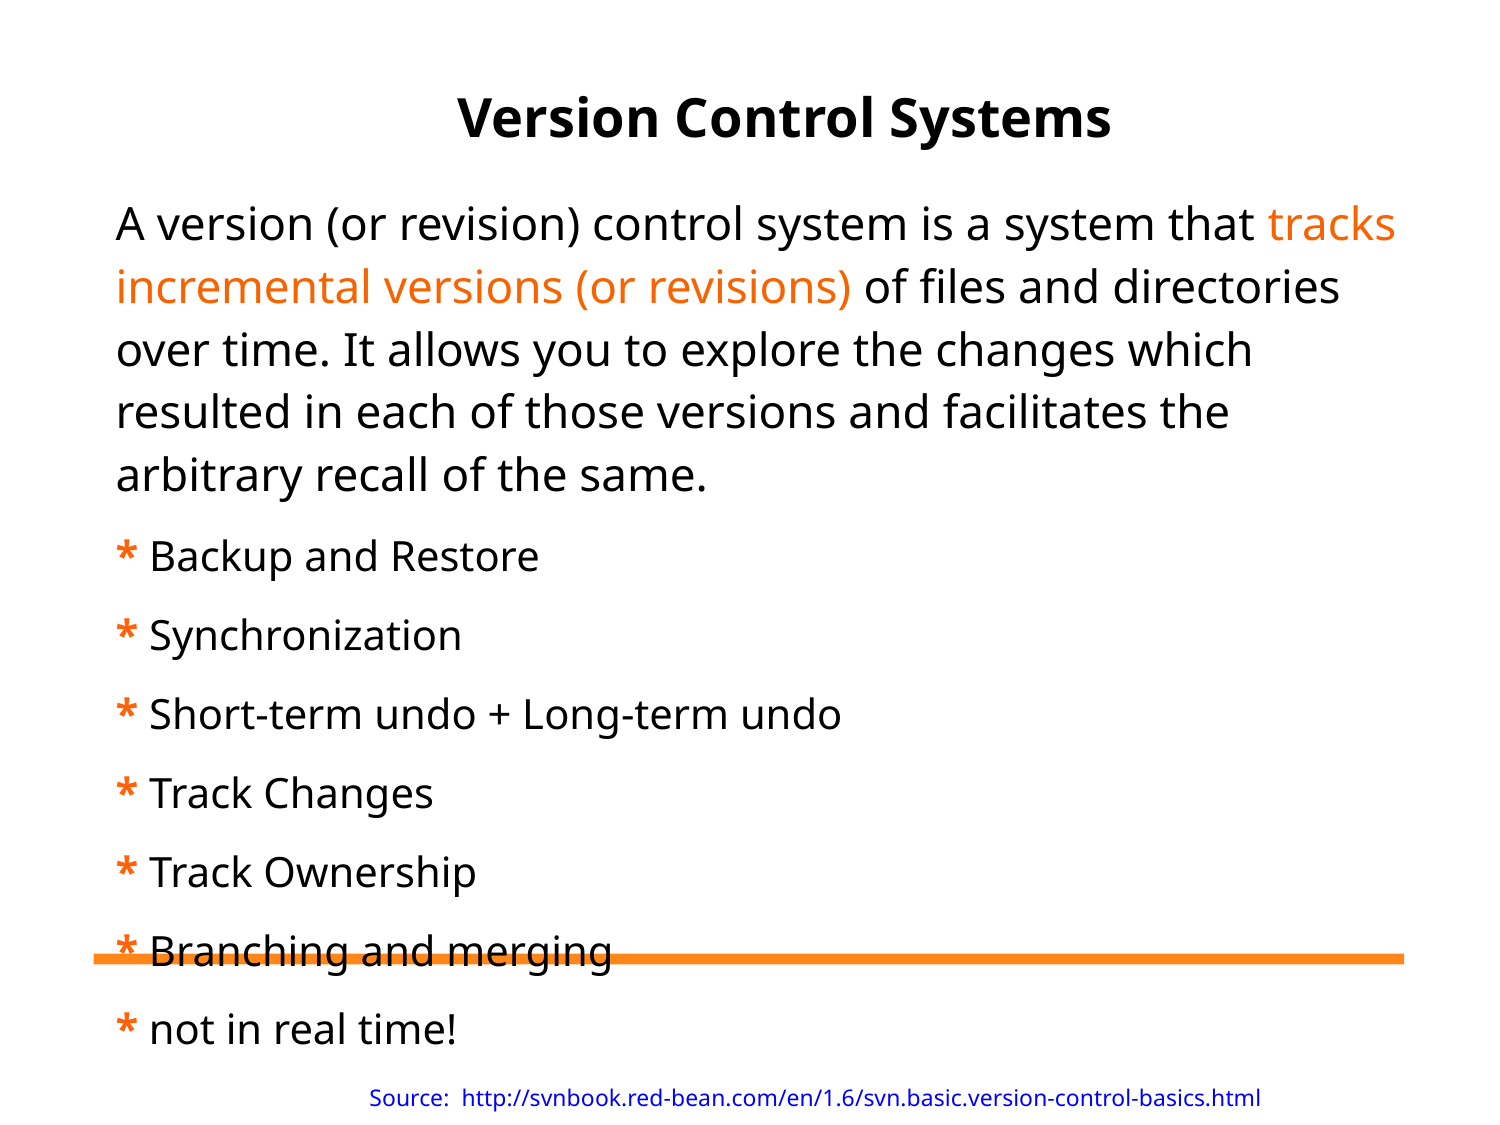

# Version Control Systems
A version (or revision) control system is a system that tracks incremental versions (or revisions) of files and directories over time. It allows you to explore the changes which resulted in each of those versions and facilitates the arbitrary recall of the same.
* Backup and Restore
* Synchronization
* Short-term undo + Long-term undo
* Track Changes
* Track Ownership
* Branching and merging
* not in real time!
Source: http://svnbook.red-bean.com/en/1.6/svn.basic.version-control-basics.html